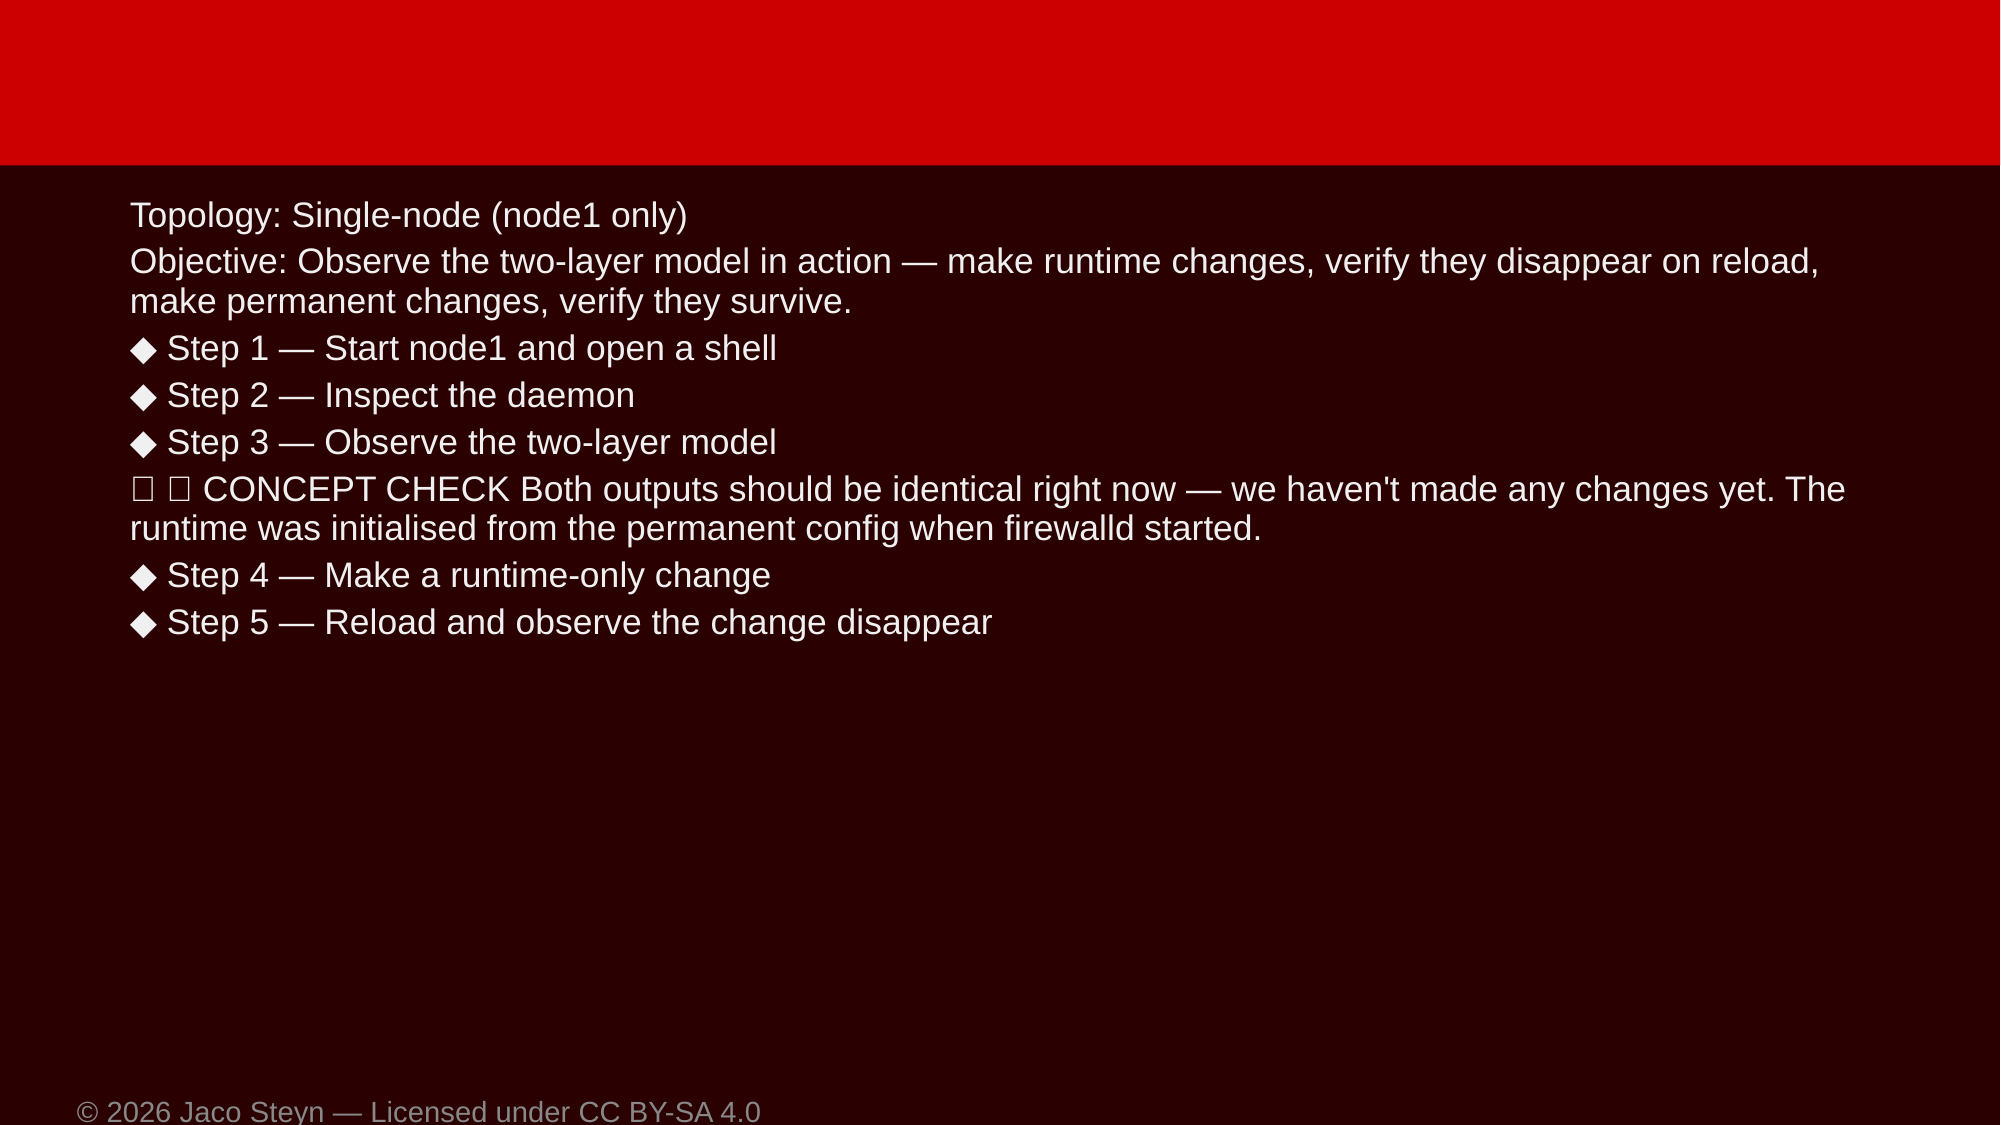

🔧 Lab 1 — Explore the Daemon and Two-Layer Model
Topology: Single-node (node1 only)
Objective: Observe the two-layer model in action — make runtime changes, verify they disappear on reload, make permanent changes, verify they survive.
◆ Step 1 — Start node1 and open a shell
◆ Step 2 — Inspect the daemon
◆ Step 3 — Observe the two-layer model
💡 💡 CONCEPT CHECK Both outputs should be identical right now — we haven't made any changes yet. The runtime was initialised from the permanent config when firewalld started.
◆ Step 4 — Make a runtime-only change
◆ Step 5 — Reload and observe the change disappear
© 2026 Jaco Steyn — Licensed under CC BY-SA 4.0